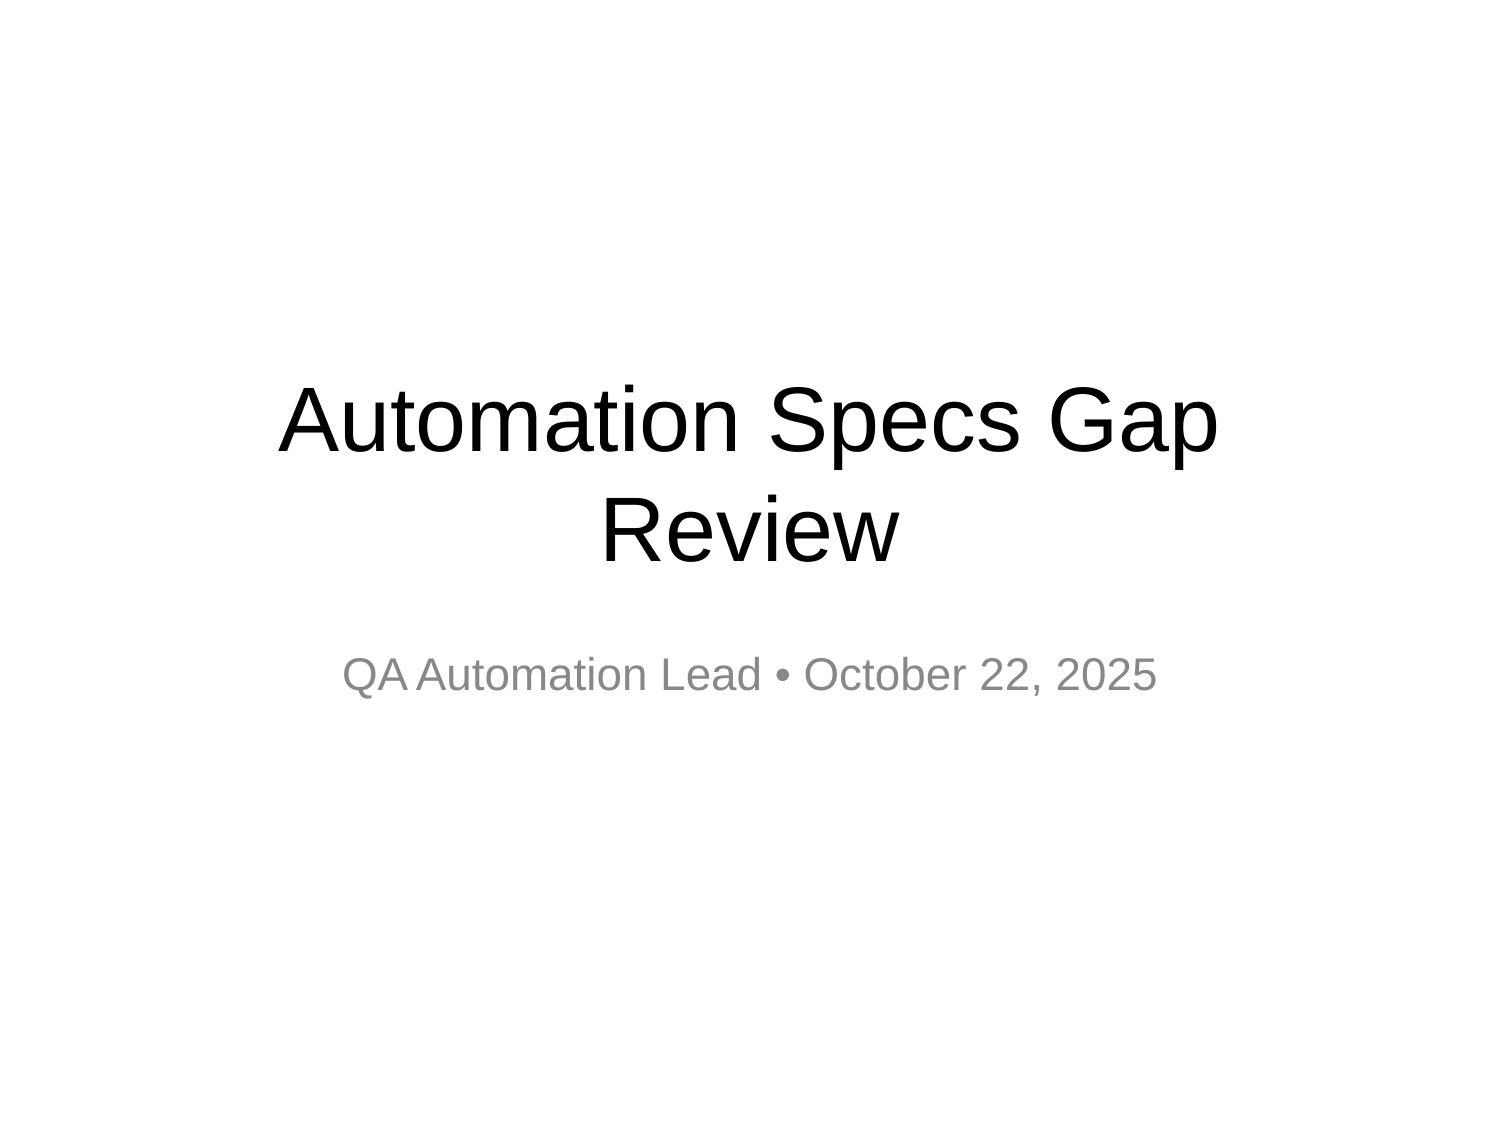

# Automation Specs Gap Review
QA Automation Lead • October 22, 2025